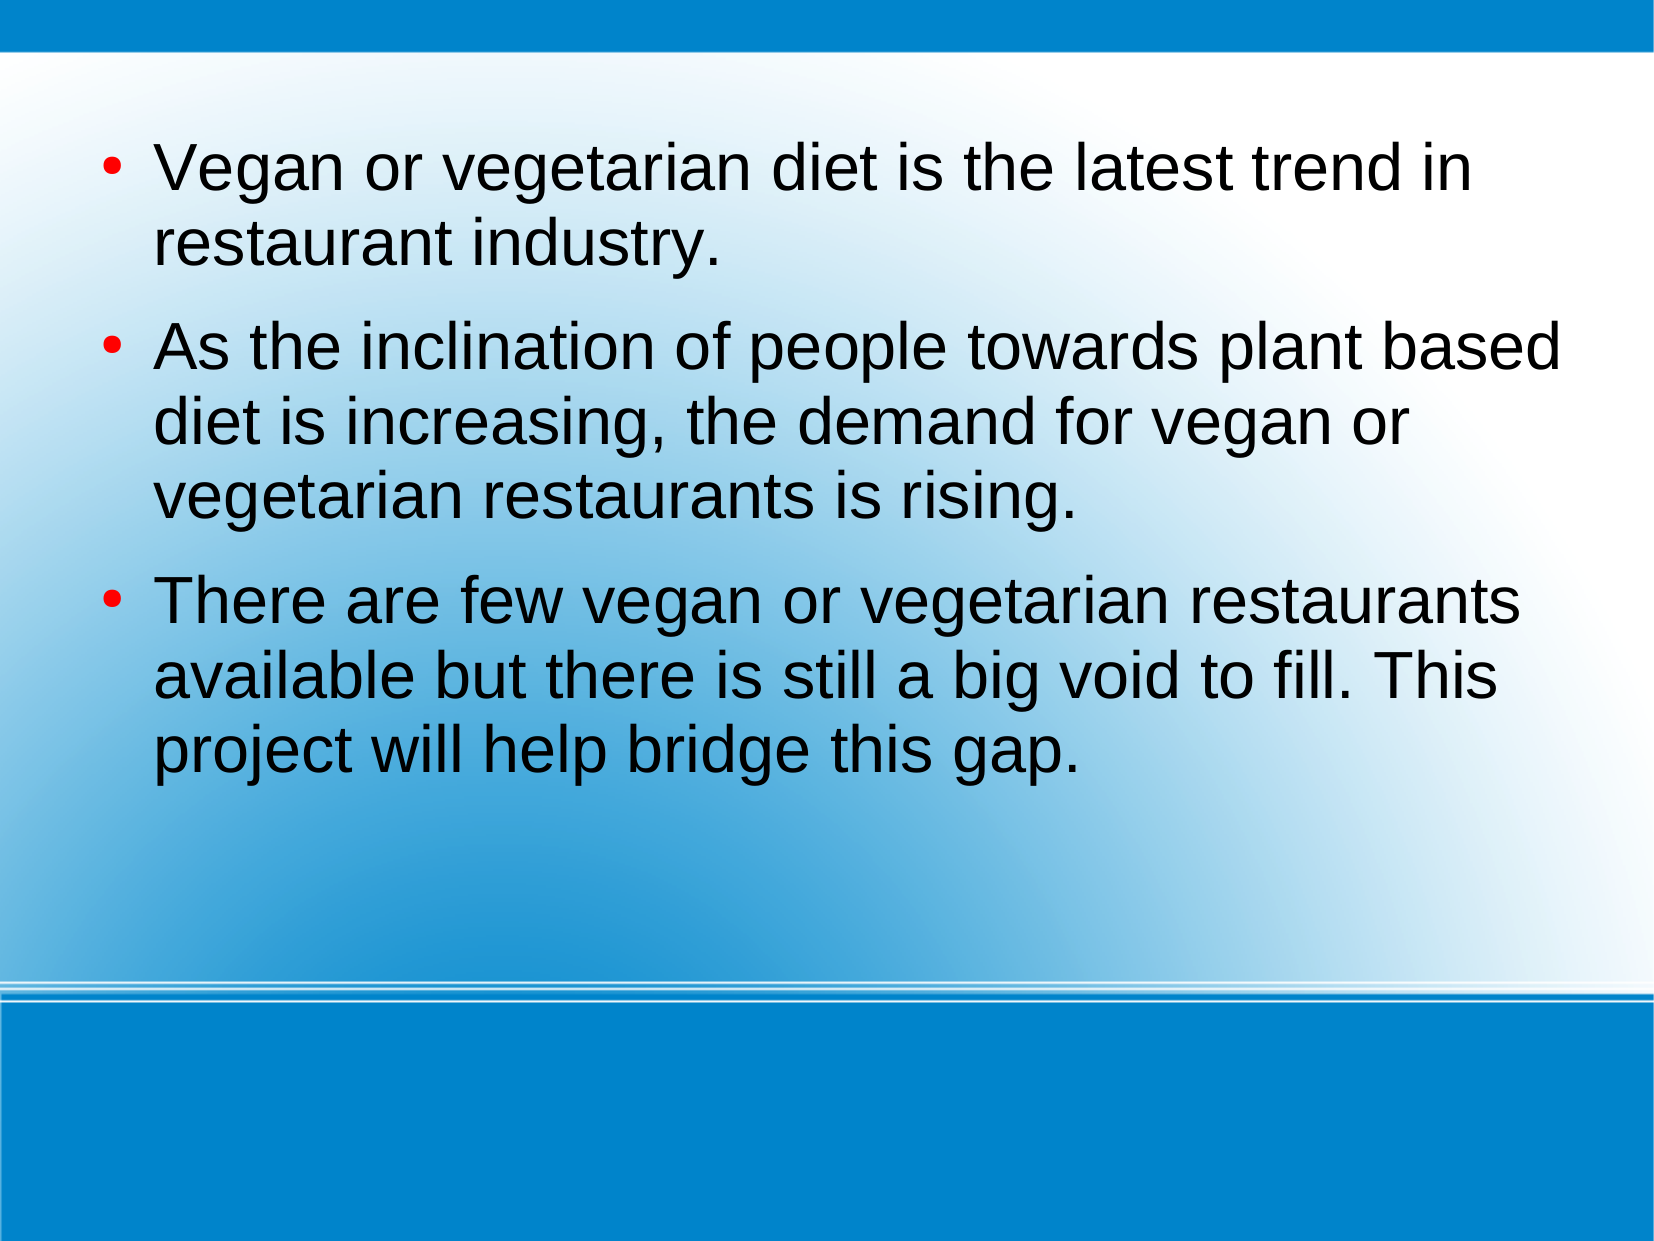

Vegan or vegetarian diet is the latest trend in restaurant industry.
As the inclination of people towards plant based diet is increasing, the demand for vegan or vegetarian restaurants is rising.
There are few vegan or vegetarian restaurants available but there is still a big void to fill. This project will help bridge this gap.
#